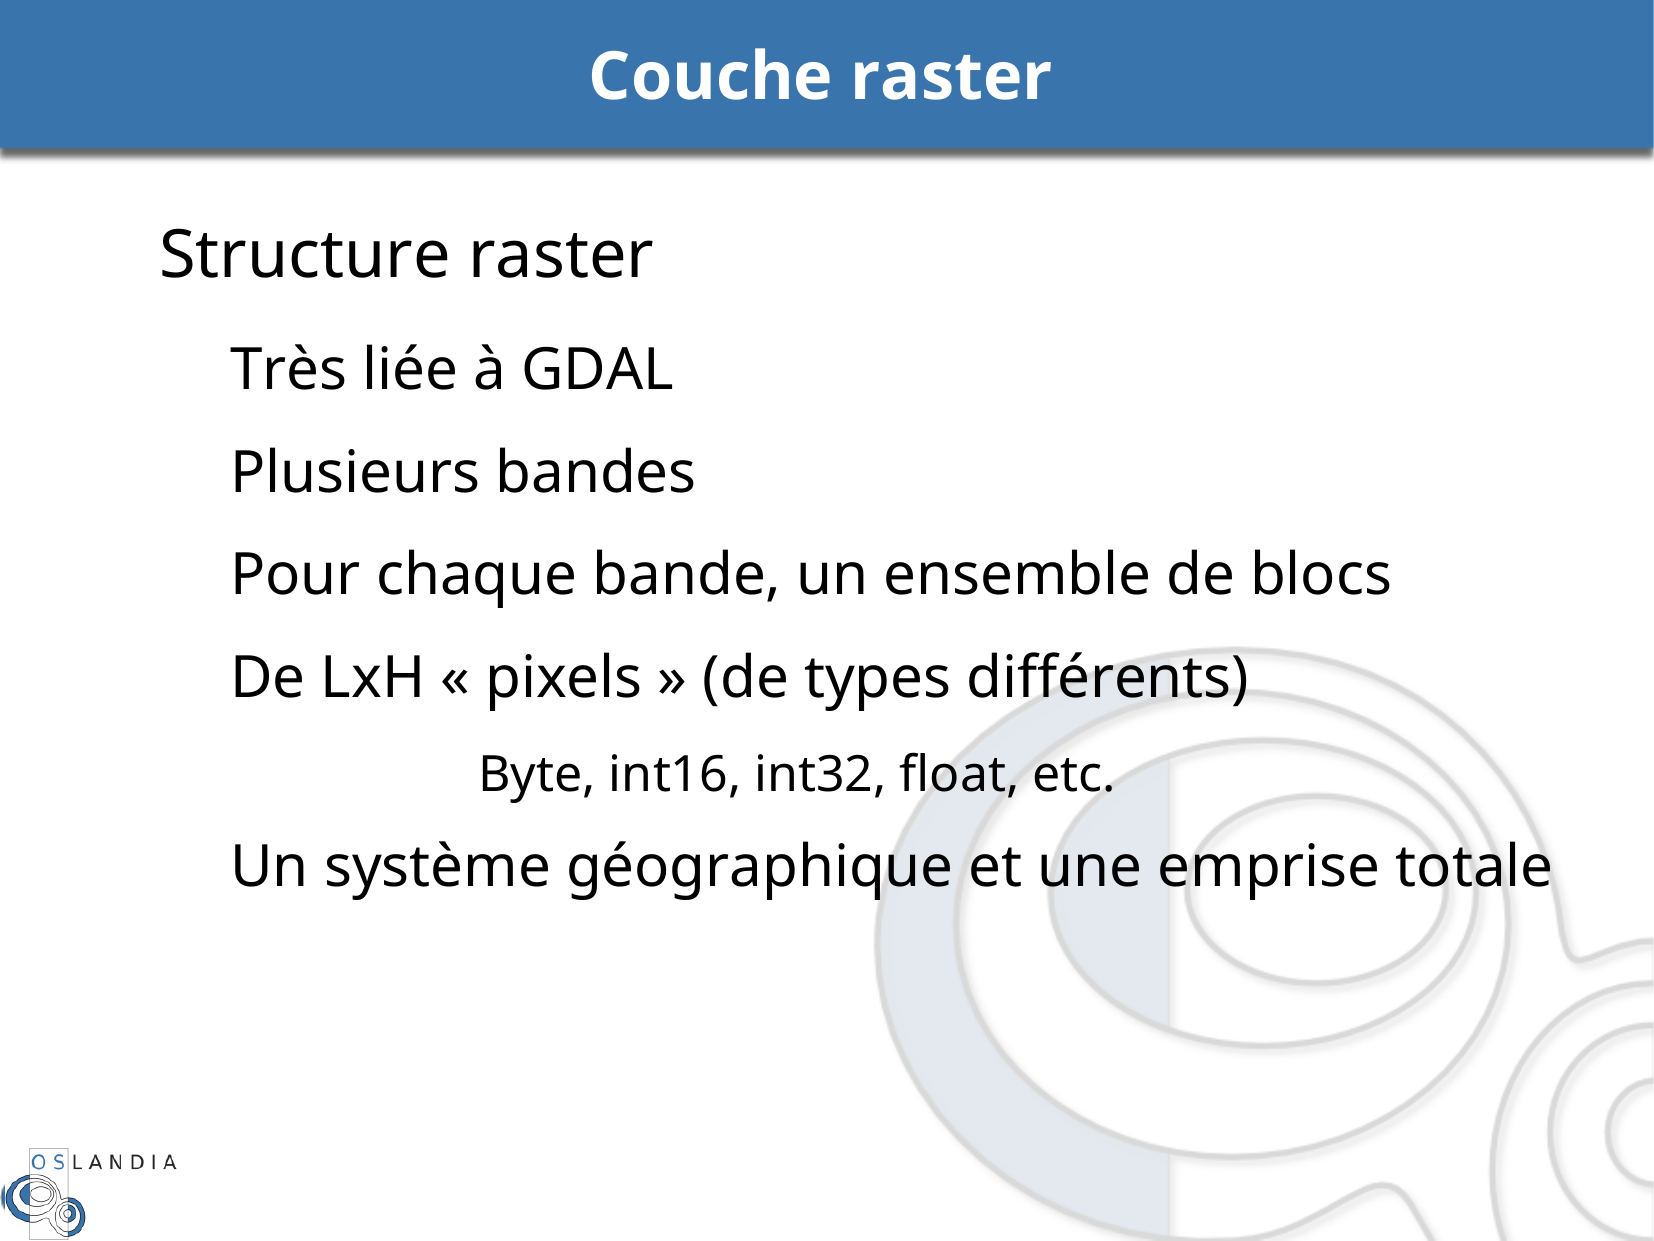

# Couche raster
Structure raster
Très liée à GDAL
Plusieurs bandes
Pour chaque bande, un ensemble de blocs
De LxH « pixels » (de types différents)
Byte, int16, int32, float, etc.
Un système géographique et une emprise totale